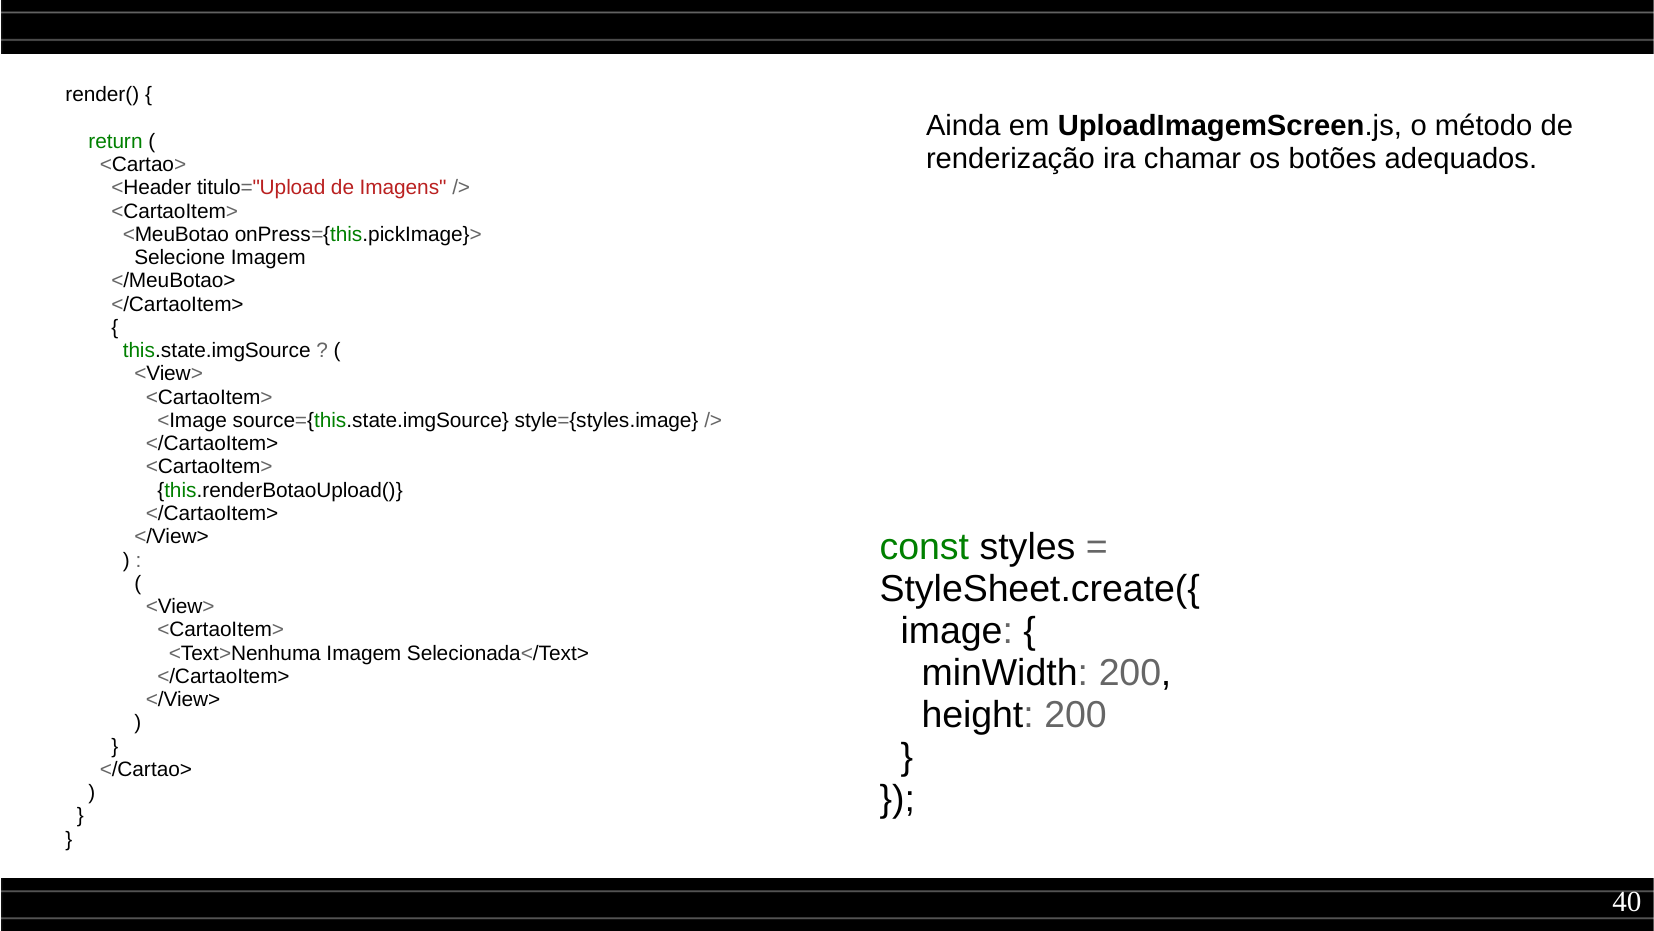

render() {
 return (
 <Cartao>
 <Header titulo="Upload de Imagens" />
 <CartaoItem>
 <MeuBotao onPress={this.pickImage}>
 Selecione Imagem
 </MeuBotao>
 </CartaoItem>
 {
 this.state.imgSource ? (
 <View>
 <CartaoItem>
 <Image source={this.state.imgSource} style={styles.image} />
 </CartaoItem>
 <CartaoItem>
 {this.renderBotaoUpload()}
 </CartaoItem>
 </View>
 ) :
 (
 <View>
 <CartaoItem>
 <Text>Nenhuma Imagem Selecionada</Text>
 </CartaoItem>
 </View>
 )
 }
 </Cartao>
 )
 }
}
Ainda em UploadImagemScreen.js, o método de renderização ira chamar os botões adequados.
const styles = StyleSheet.create({
 image: {
 minWidth: 200,
 height: 200
 }
});